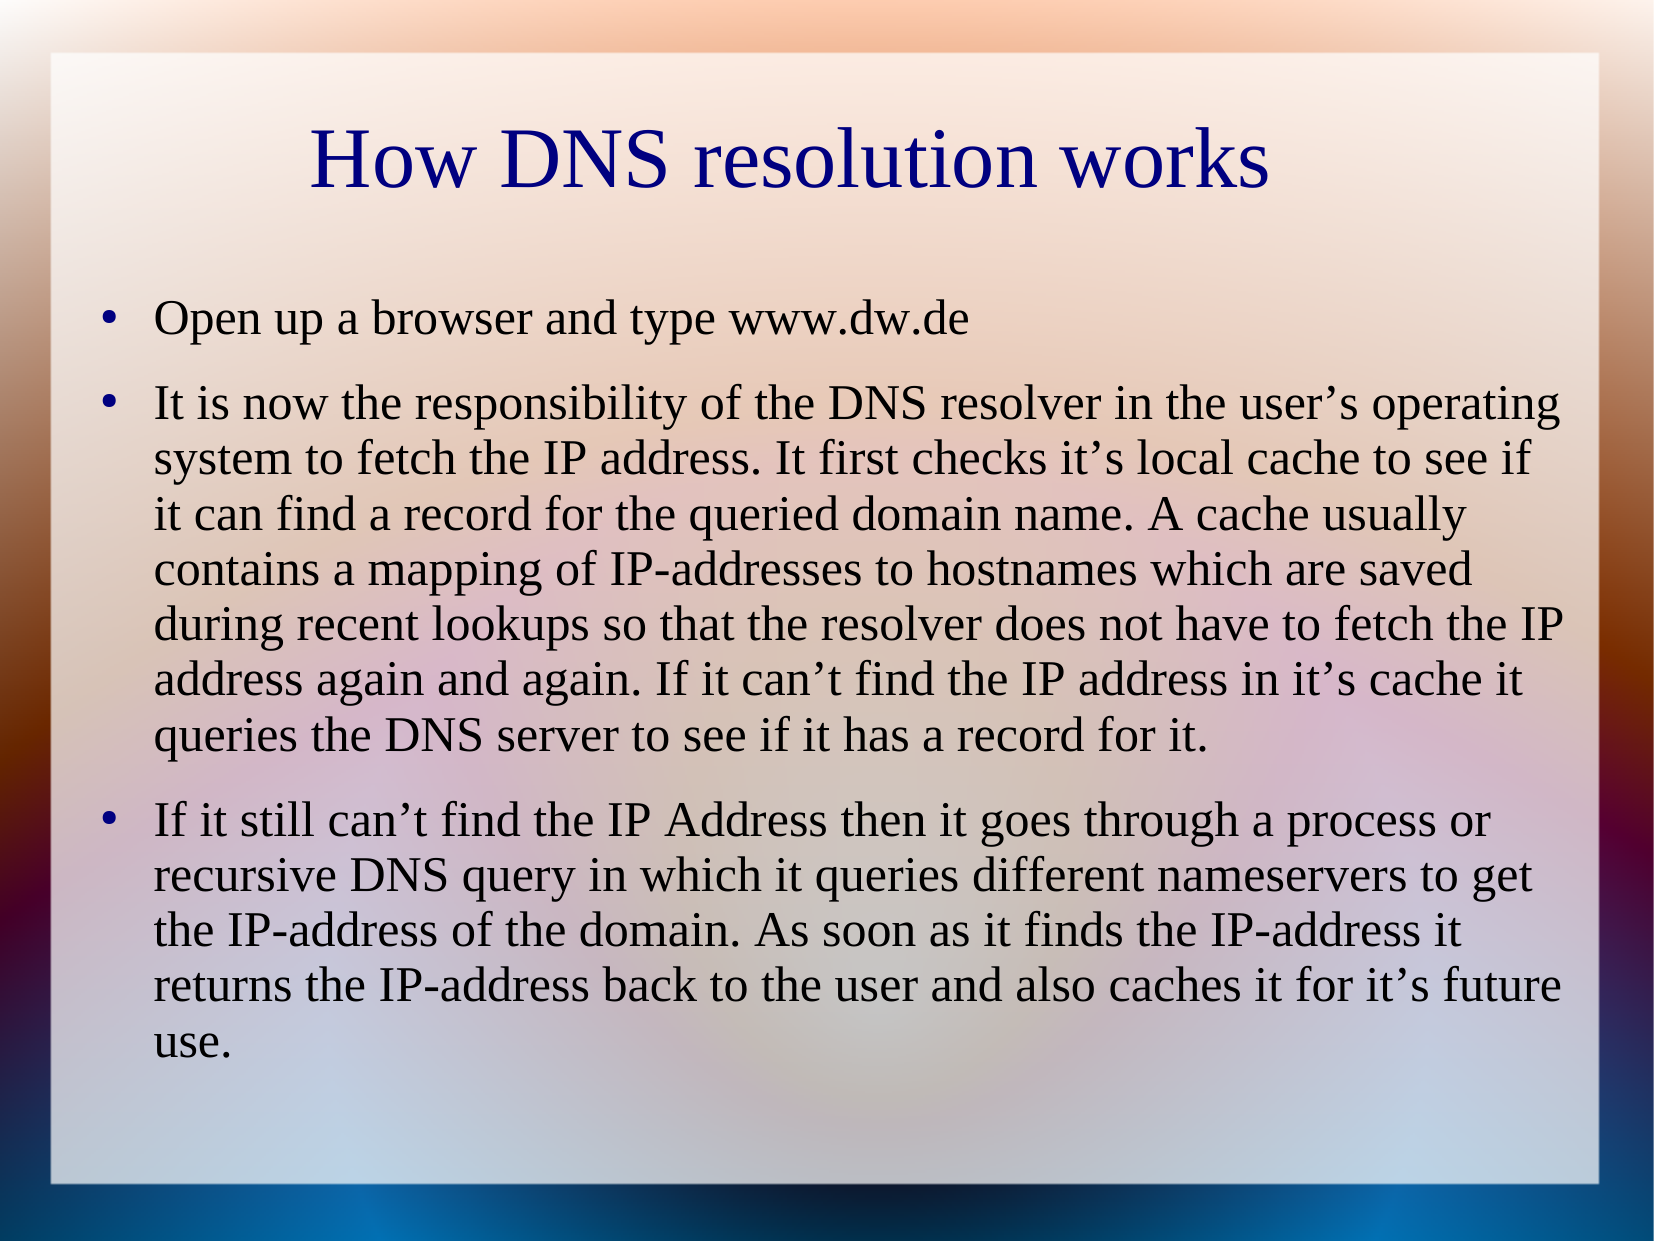

# How DNS resolution works
Open up a browser and type www.dw.de
It is now the responsibility of the DNS resolver in the user’s operating system to fetch the IP address. It first checks it’s local cache to see if it can find a record for the queried domain name. A cache usually contains a mapping of IP-addresses to hostnames which are saved during recent lookups so that the resolver does not have to fetch the IP address again and again. If it can’t find the IP address in it’s cache it queries the DNS server to see if it has a record for it.
If it still can’t find the IP Address then it goes through a process or recursive DNS query in which it queries different nameservers to get the IP-address of the domain. As soon as it finds the IP-address it returns the IP-address back to the user and also caches it for it’s future use.